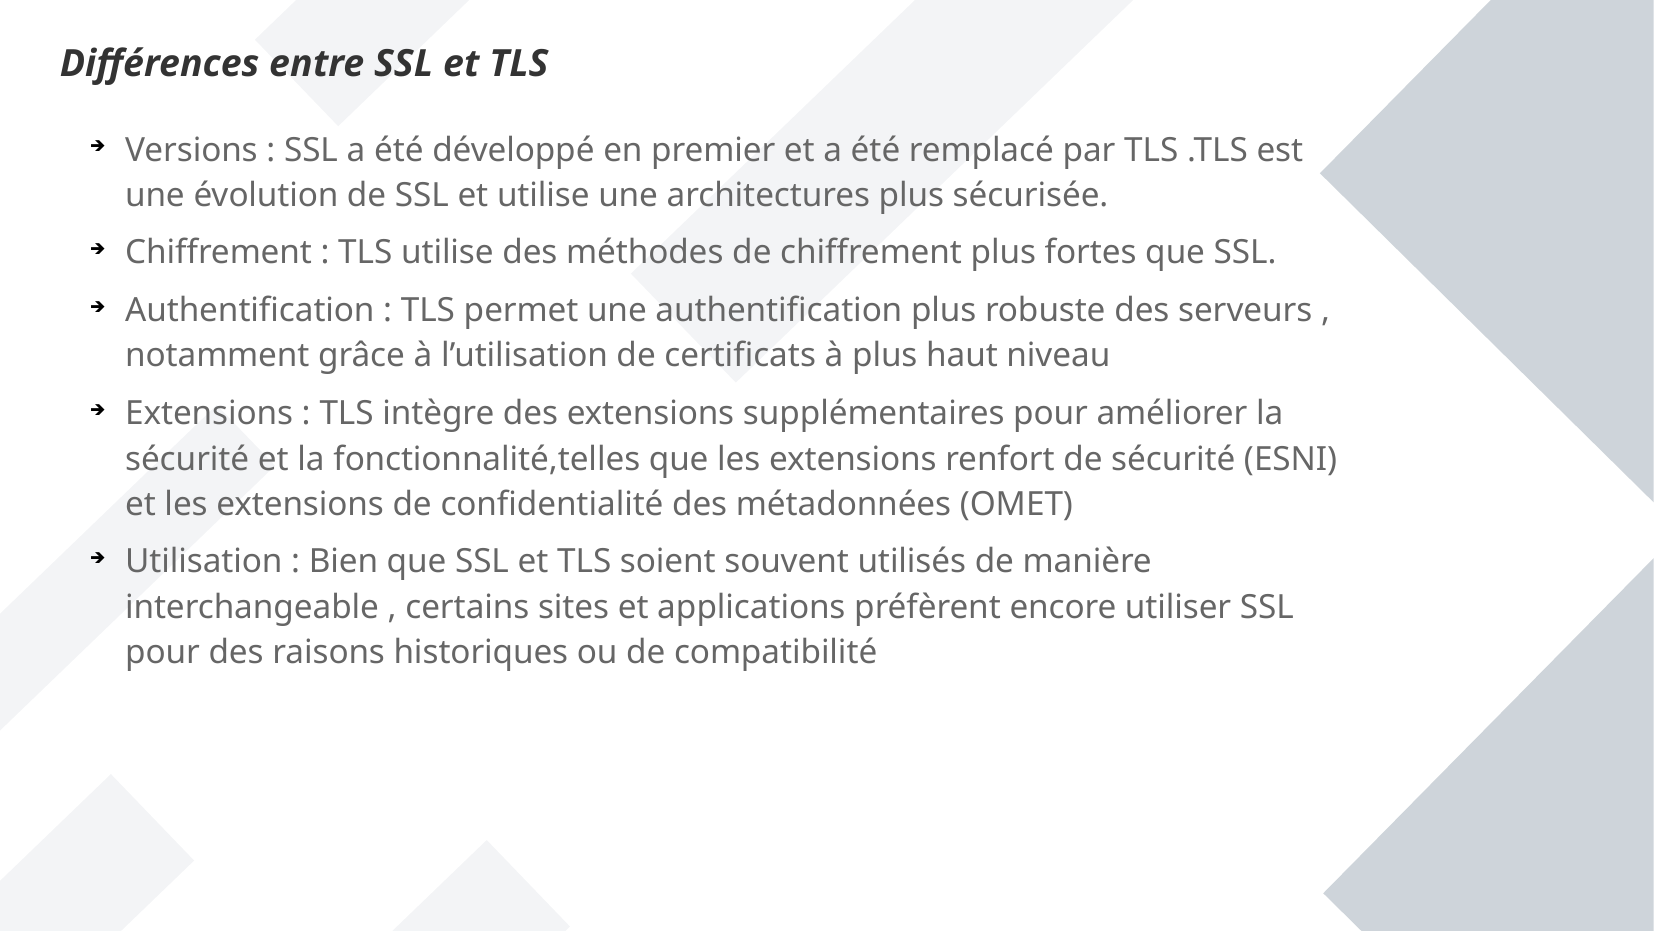

Différences entre SSL et TLS
Versions : SSL a été développé en premier et a été remplacé par TLS .TLS est une évolution de SSL et utilise une architectures plus sécurisée.
Chiffrement : TLS utilise des méthodes de chiffrement plus fortes que SSL.
Authentification : TLS permet une authentification plus robuste des serveurs , notamment grâce à l’utilisation de certificats à plus haut niveau
Extensions : TLS intègre des extensions supplémentaires pour améliorer la sécurité et la fonctionnalité,telles que les extensions renfort de sécurité (ESNI) et les extensions de confidentialité des métadonnées (OMET)
Utilisation : Bien que SSL et TLS soient souvent utilisés de manière interchangeable , certains sites et applications préfèrent encore utiliser SSL pour des raisons historiques ou de compatibilité